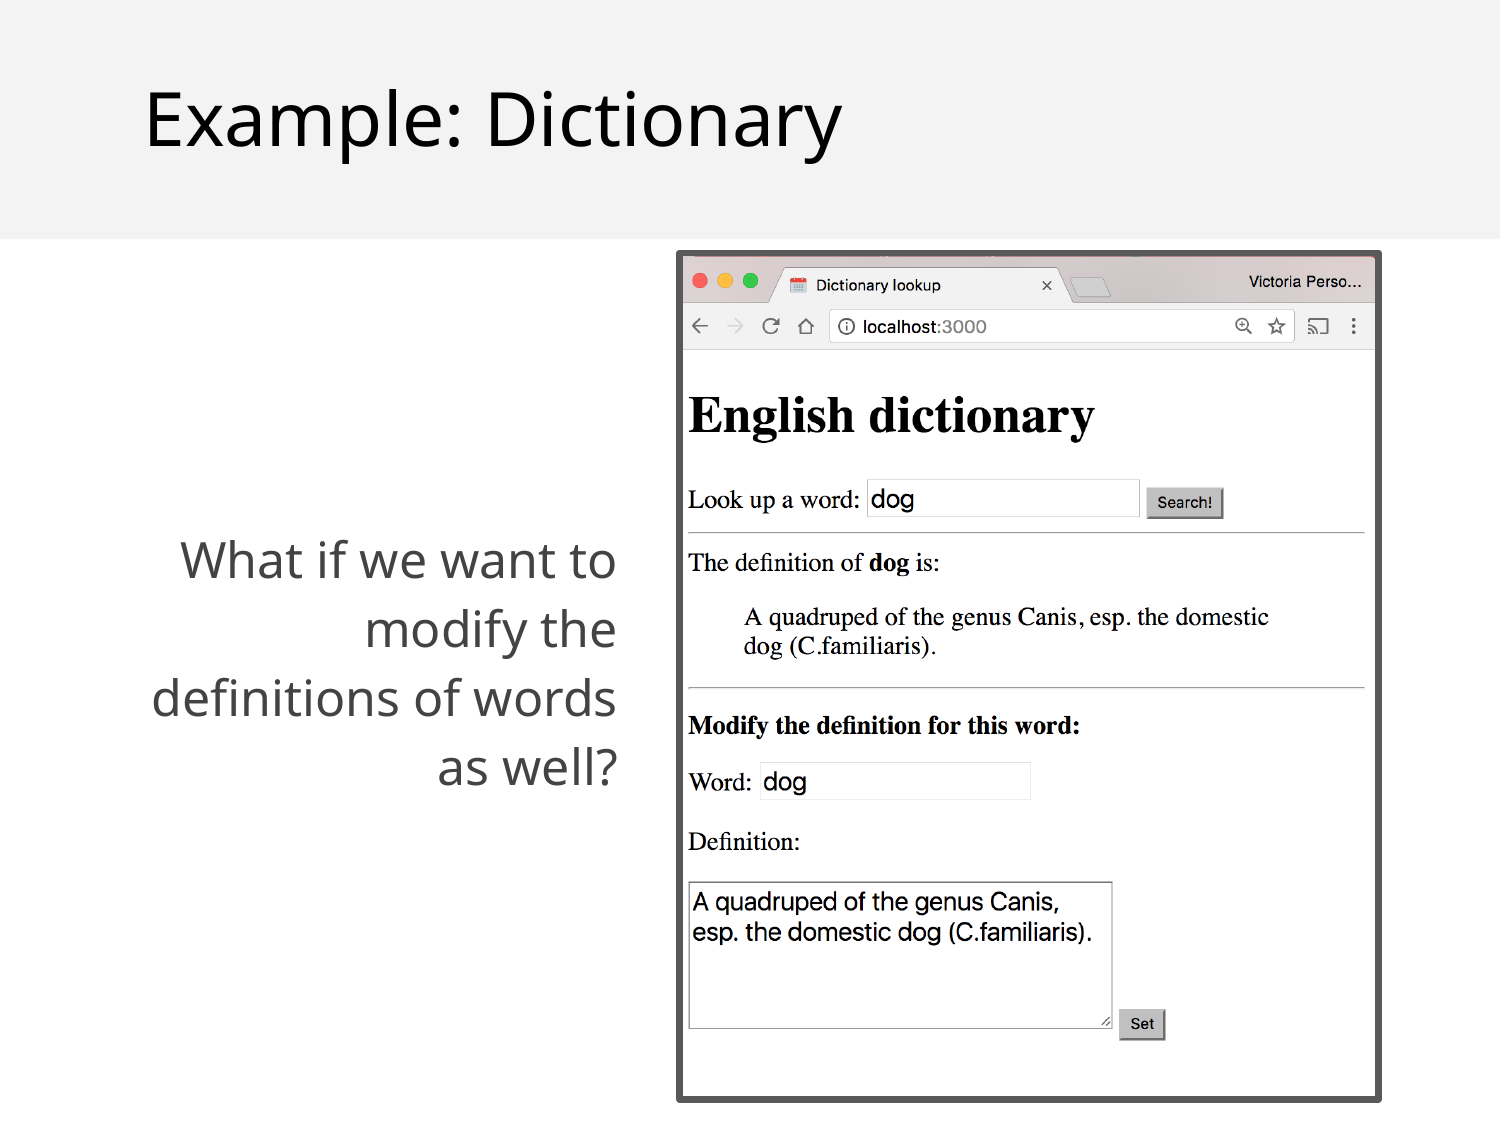

# Example: Dictionary
What if we want to modify the definitions of words as well?